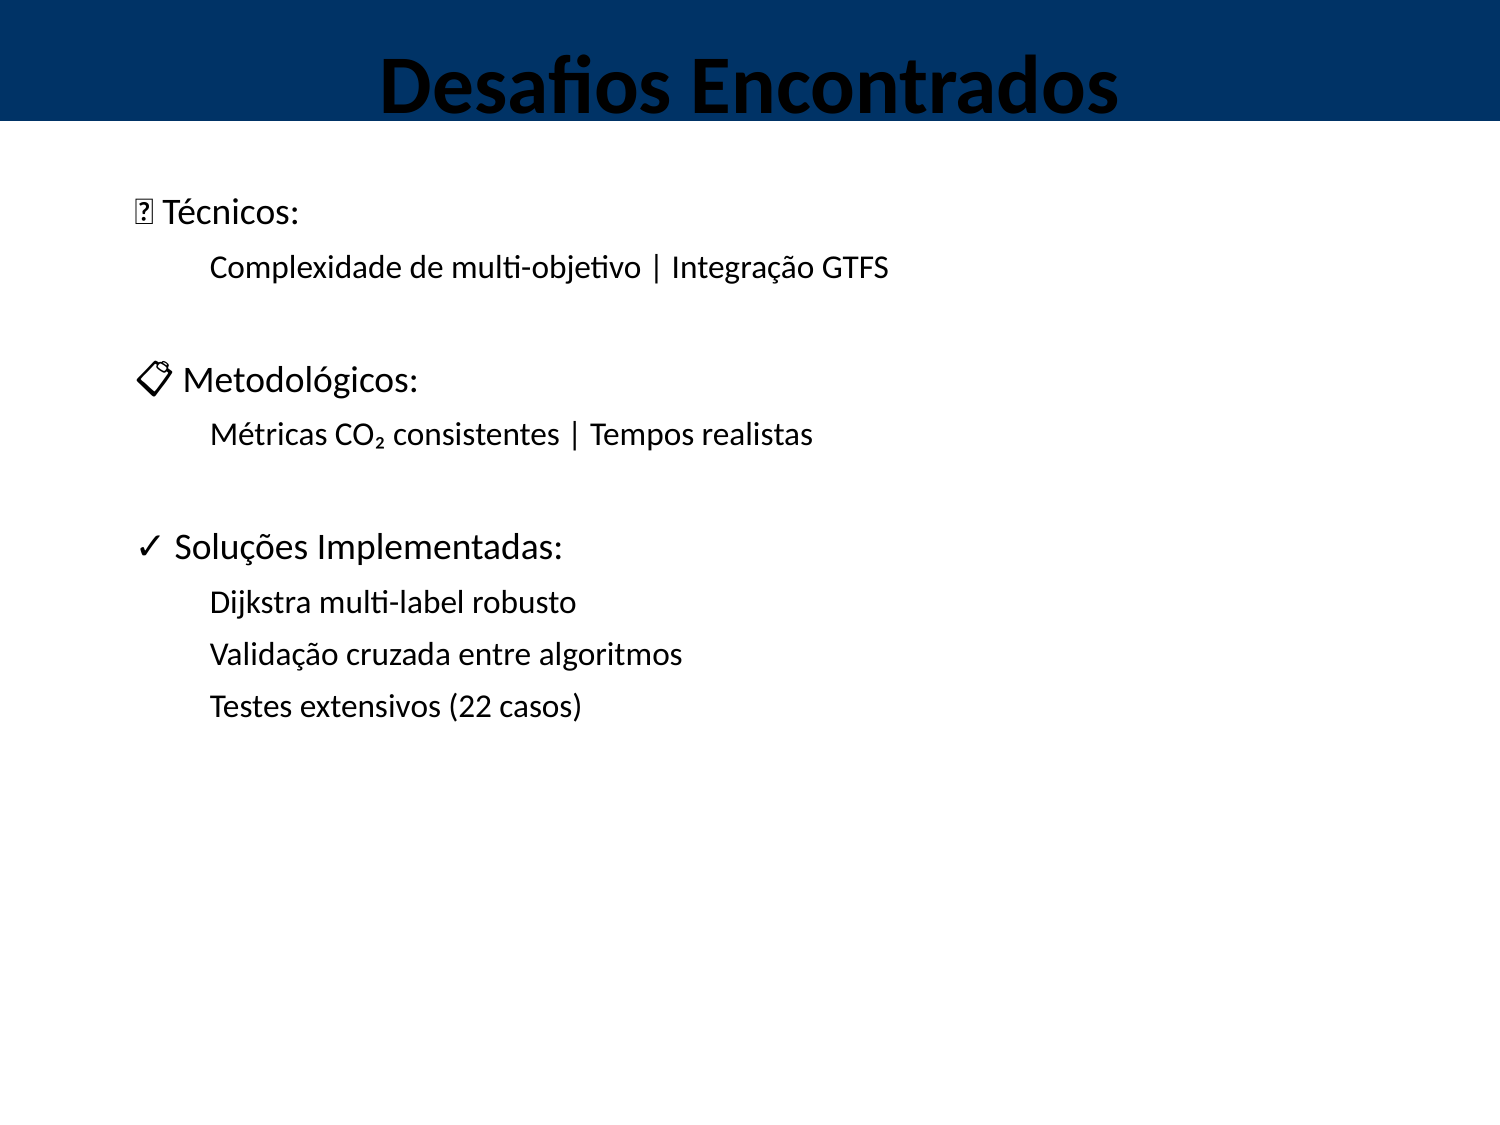

Desafios Encontrados
🔧 Técnicos:
Complexidade de multi-objetivo | Integração GTFS
📋 Metodológicos:
Métricas CO₂ consistentes | Tempos realistas
✓ Soluções Implementadas:
Dijkstra multi-label robusto
Validação cruzada entre algoritmos
Testes extensivos (22 casos)